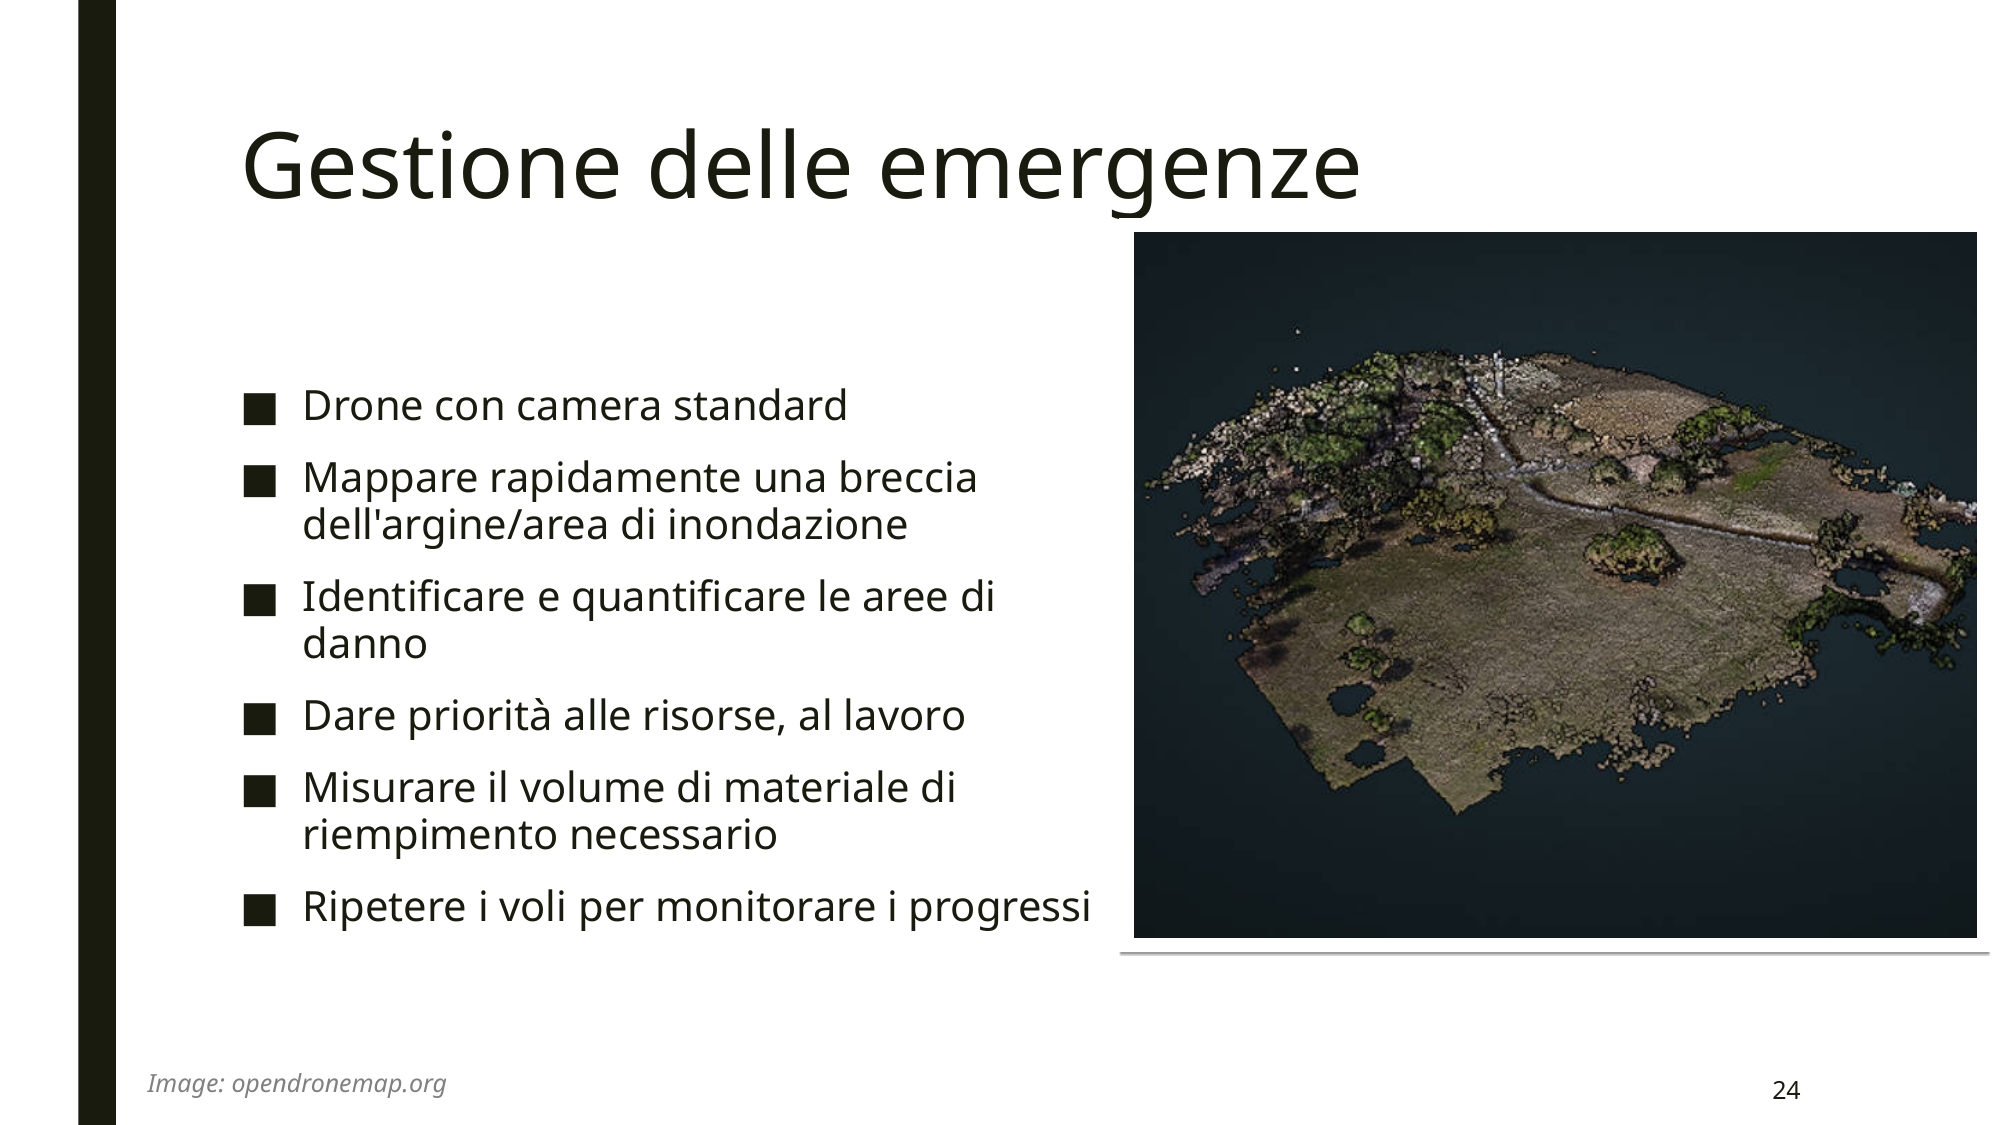

# Gestione delle emergenze
Drone con camera standard
Mappare rapidamente una breccia dell'argine/area di inondazione
Identificare e quantificare le aree di danno
Dare priorità alle risorse, al lavoro
Misurare il volume di materiale di riempimento necessario
Ripetere i voli per monitorare i progressi
Image: opendronemap.org